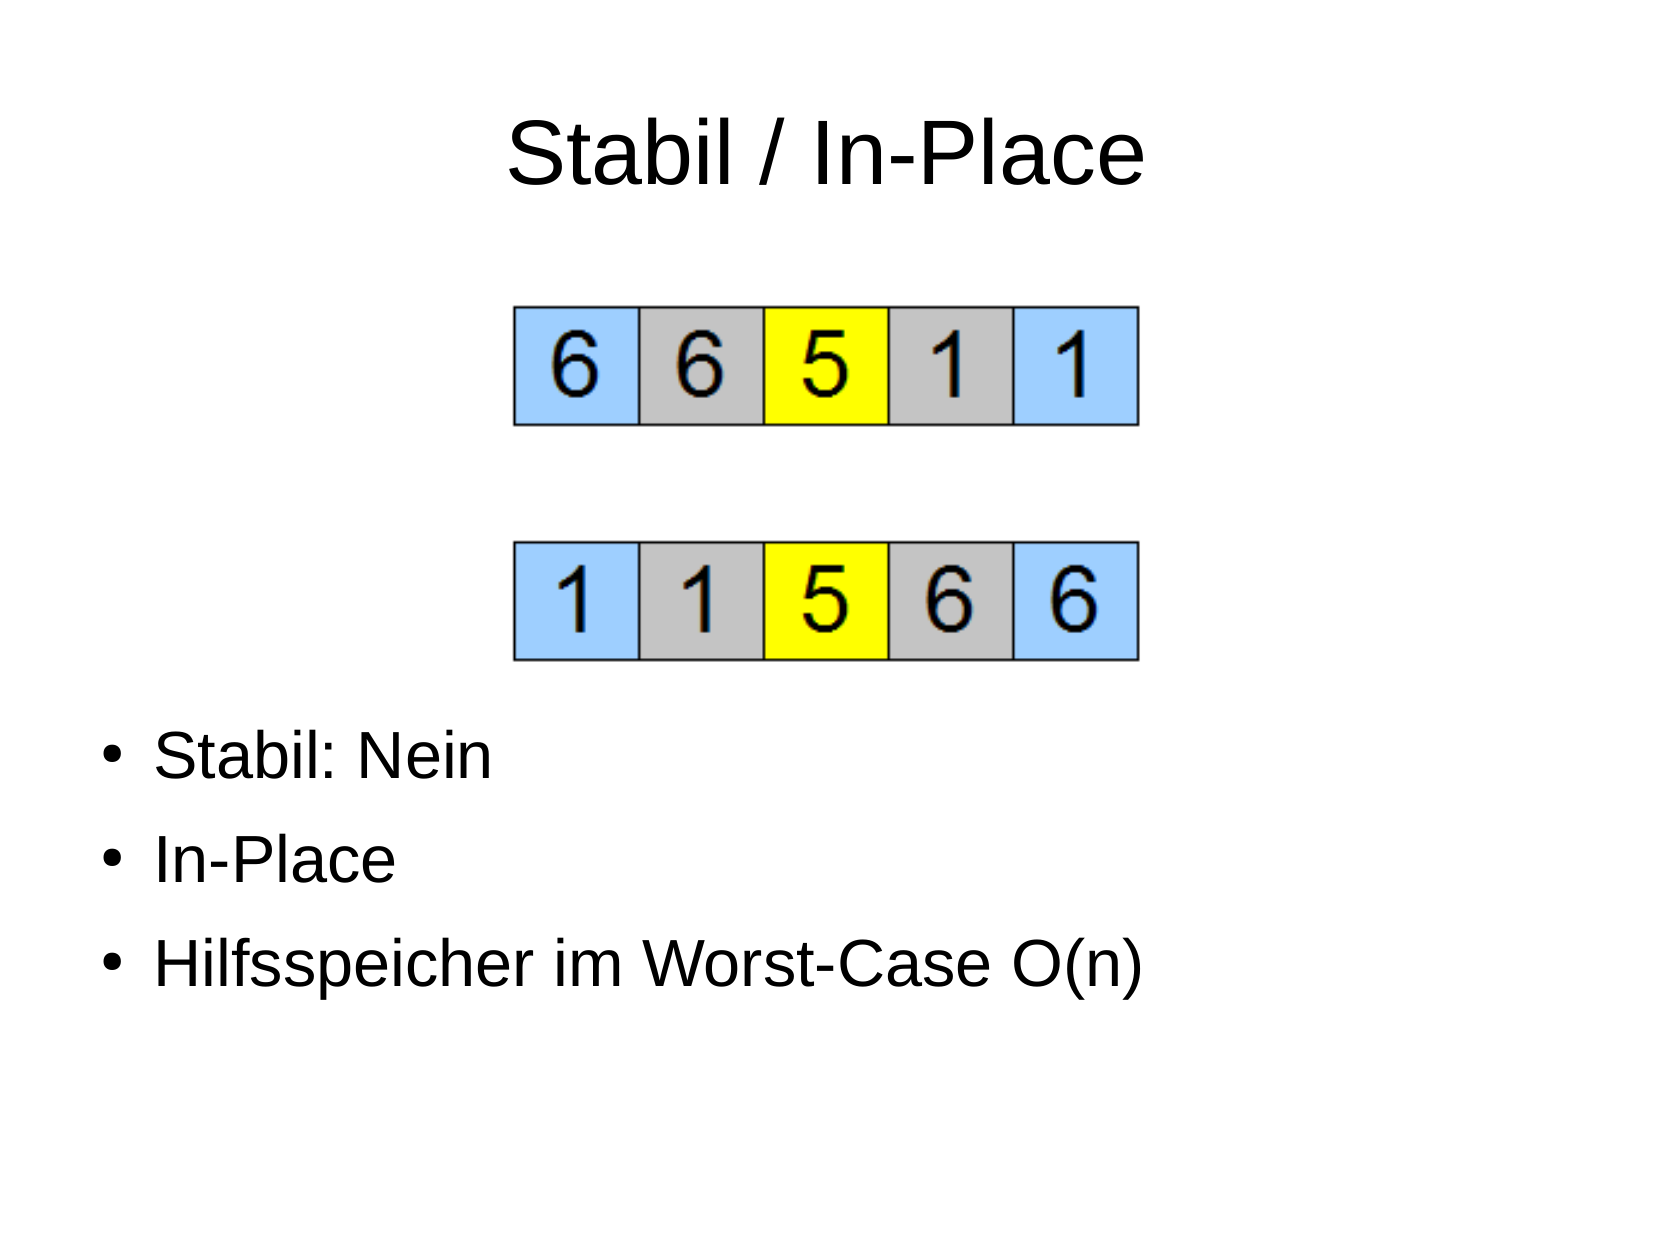

# Stabil / In-Place
Stabil: Nein
In-Place
Hilfsspeicher im Worst-Case O(n)